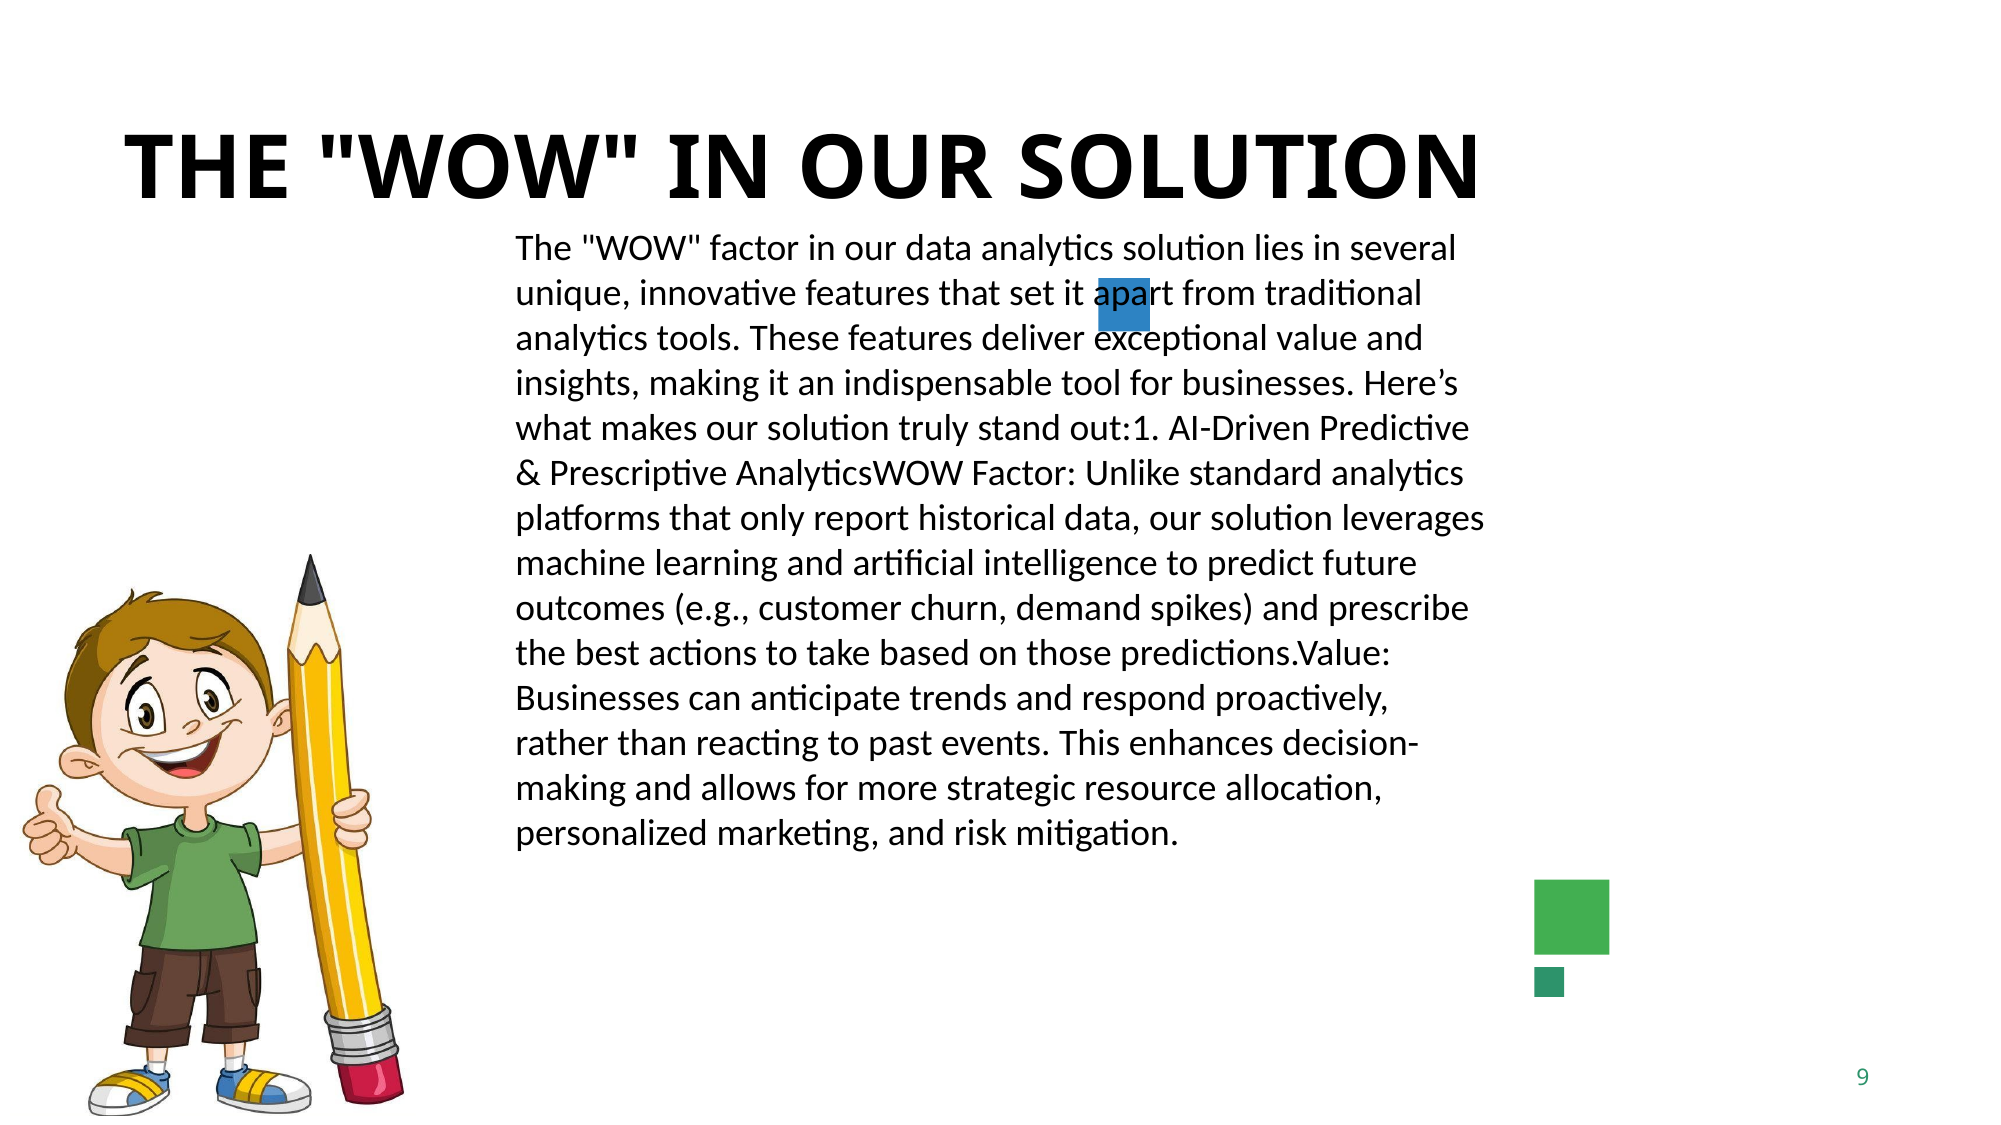

# THE "WOW" IN OUR SOLUTION
The "WOW" factor in our data analytics solution lies in several unique, innovative features that set it apart from traditional analytics tools. These features deliver exceptional value and insights, making it an indispensable tool for businesses. Here’s what makes our solution truly stand out:1. AI-Driven Predictive & Prescriptive AnalyticsWOW Factor: Unlike standard analytics platforms that only report historical data, our solution leverages machine learning and artificial intelligence to predict future outcomes (e.g., customer churn, demand spikes) and prescribe the best actions to take based on those predictions.Value: Businesses can anticipate trends and respond proactively, rather than reacting to past events. This enhances decision-making and allows for more strategic resource allocation, personalized marketing, and risk mitigation.
3/21/2024 Annual Review